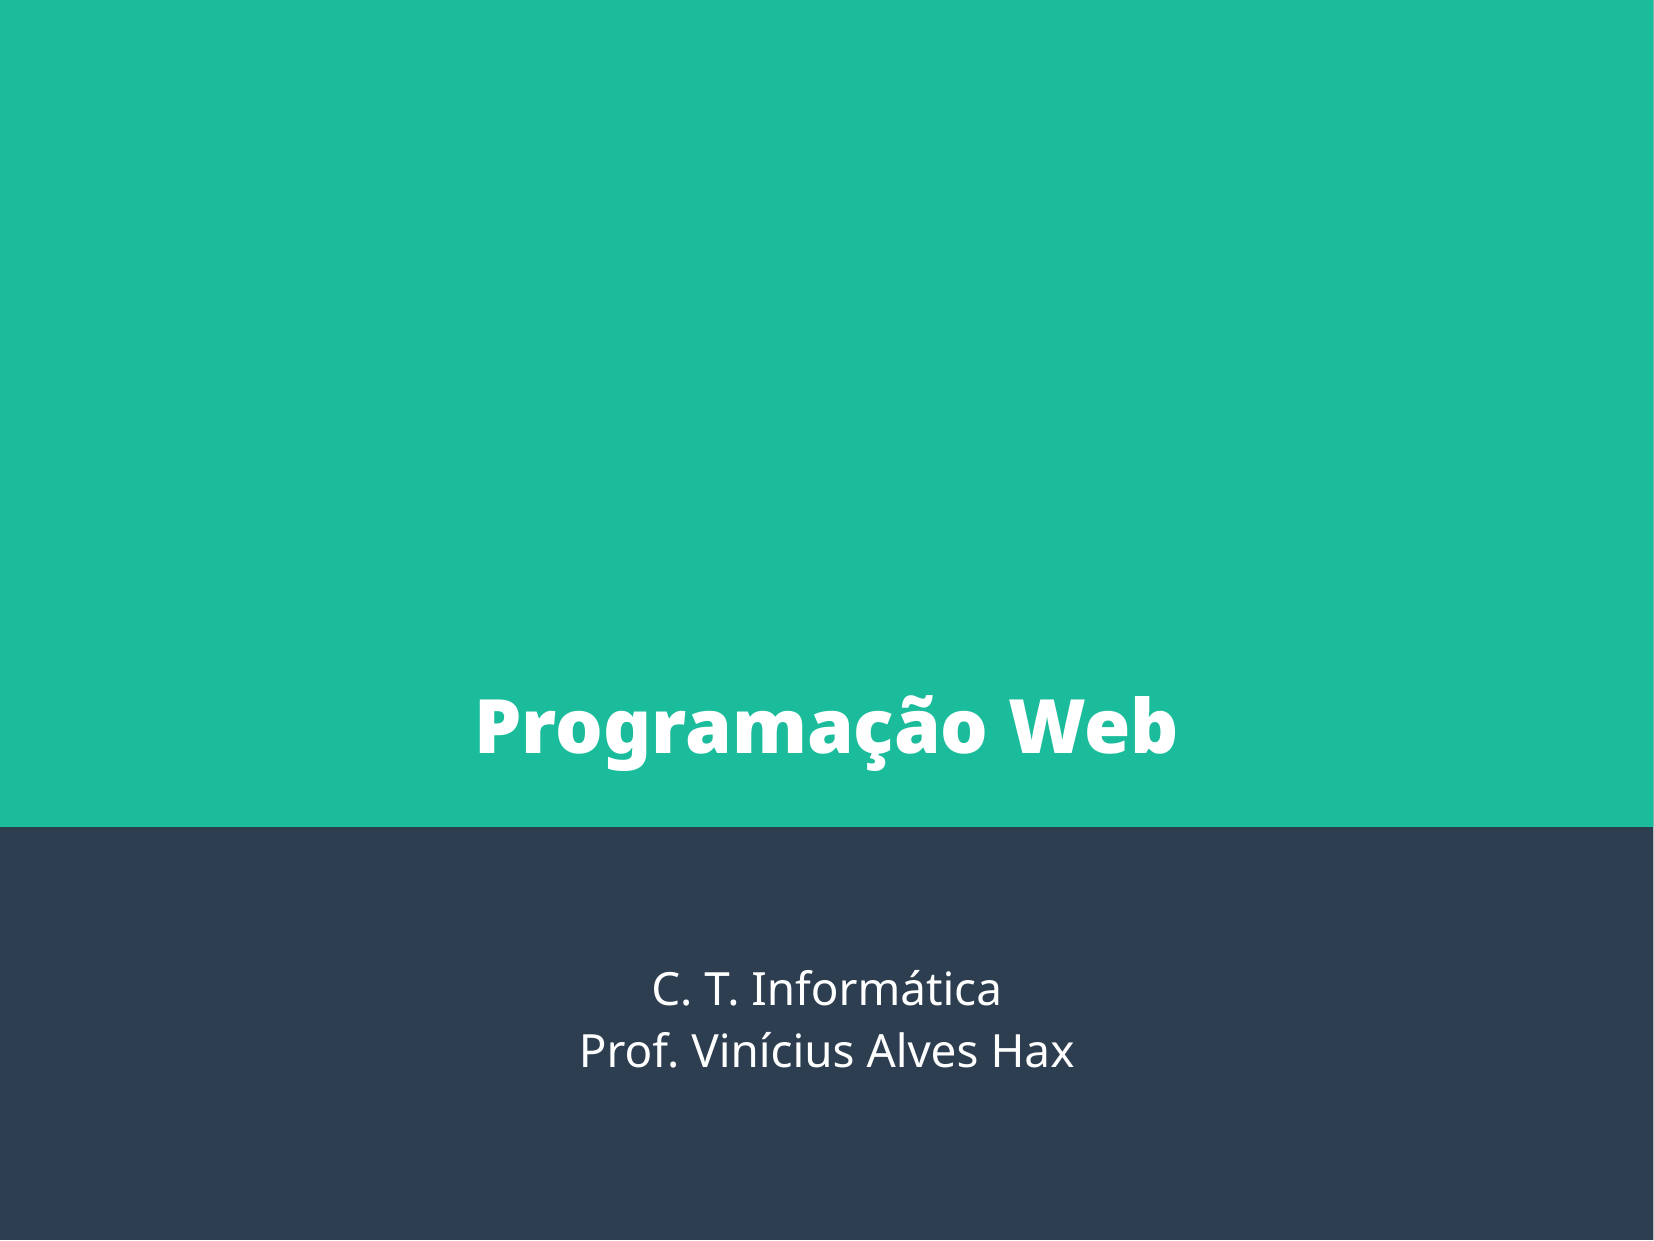

# Programação Web
C. T. Informática
Prof. Vinícius Alves Hax